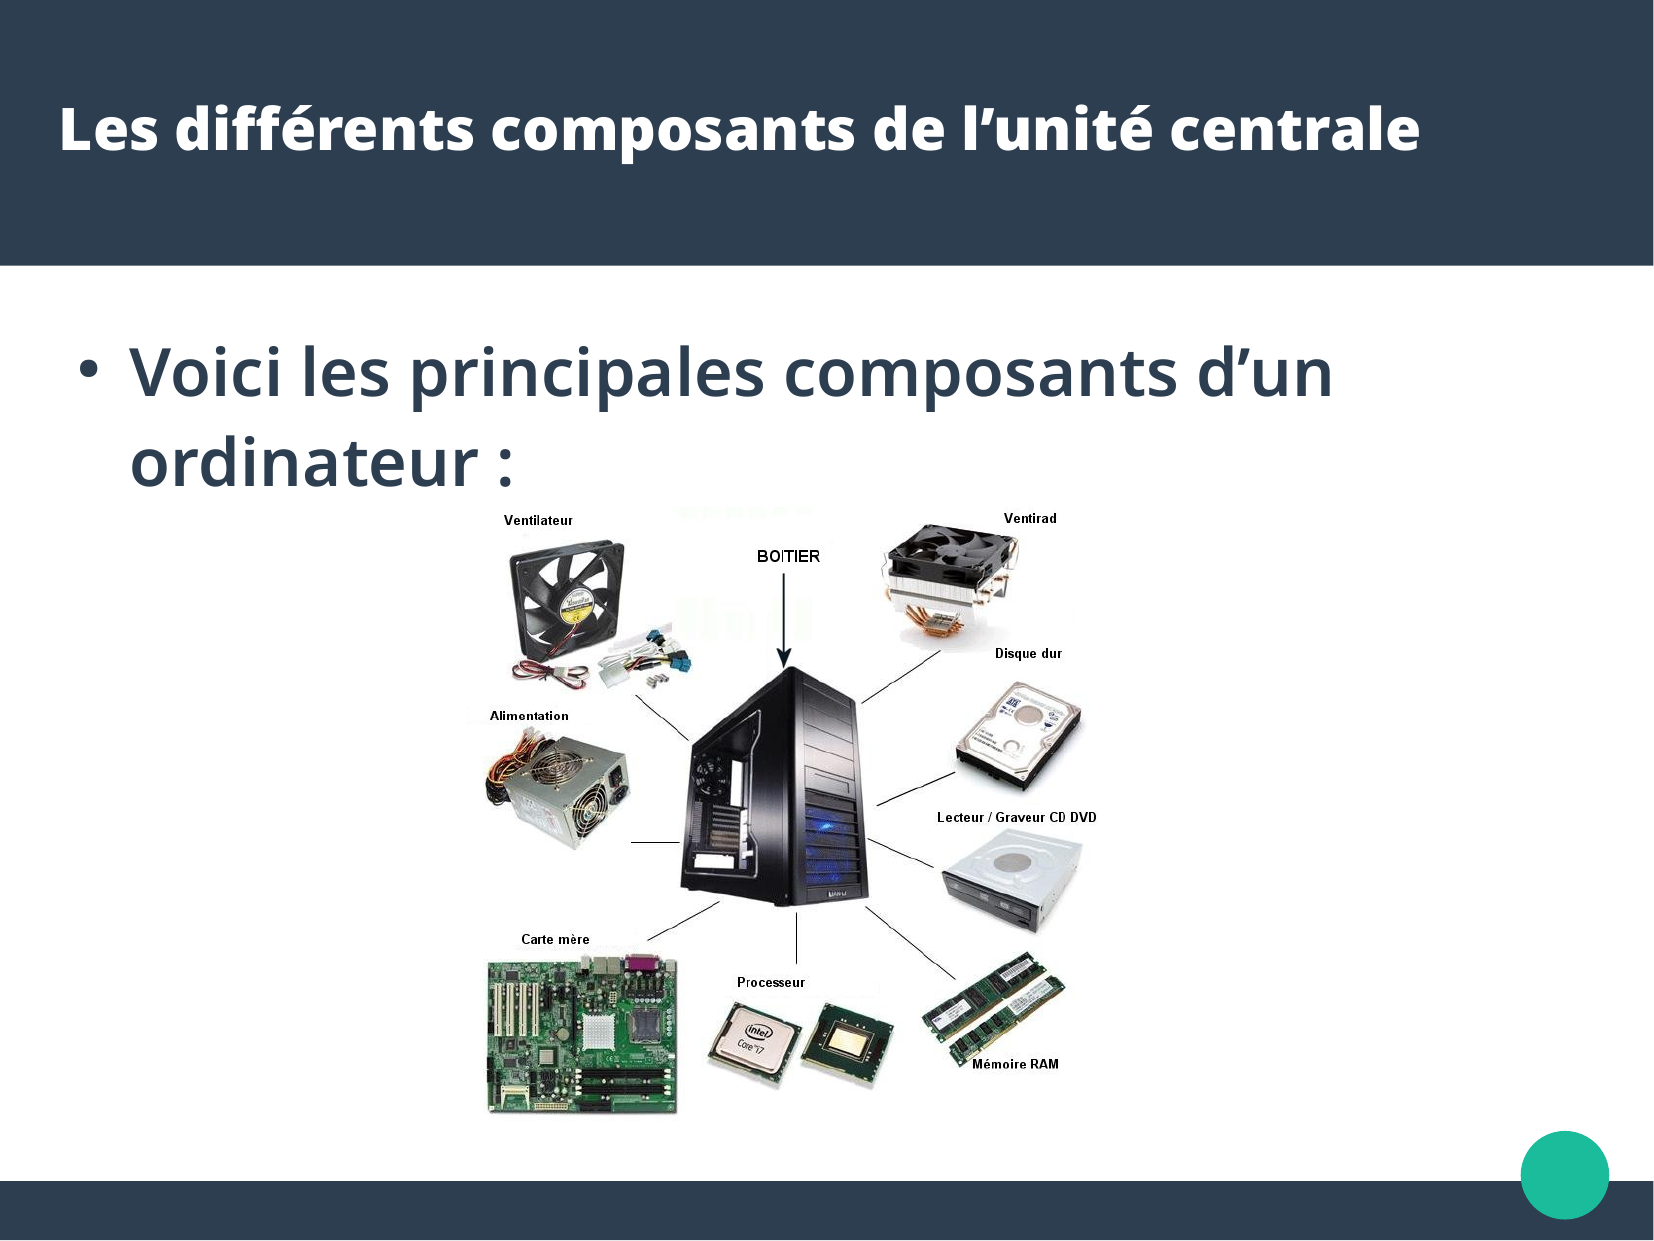

# Les différents composants de l’unité centrale
Voici les principales composants d’un ordinateur :